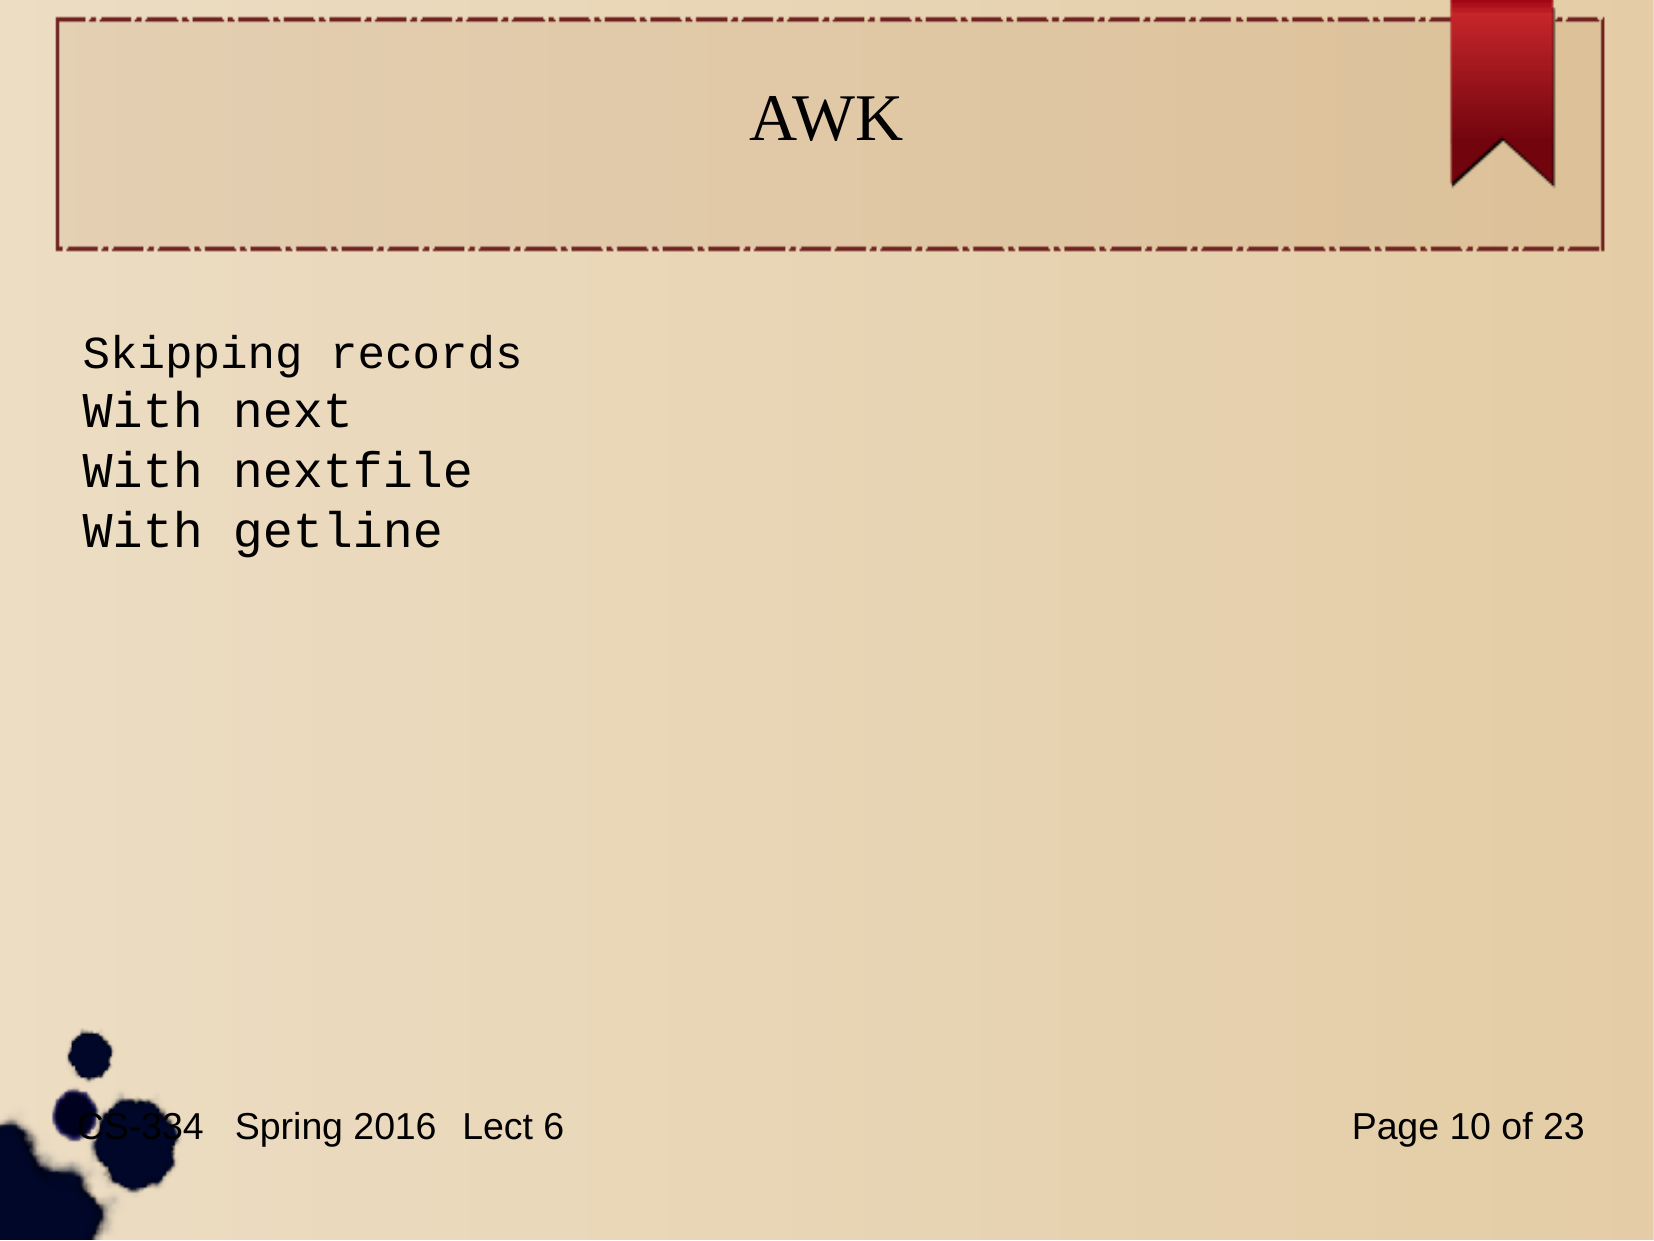

AWK
Skipping records
With next
With nextfile
With getline
CS-334 Spring 2016	 Lect 6											Page of 23